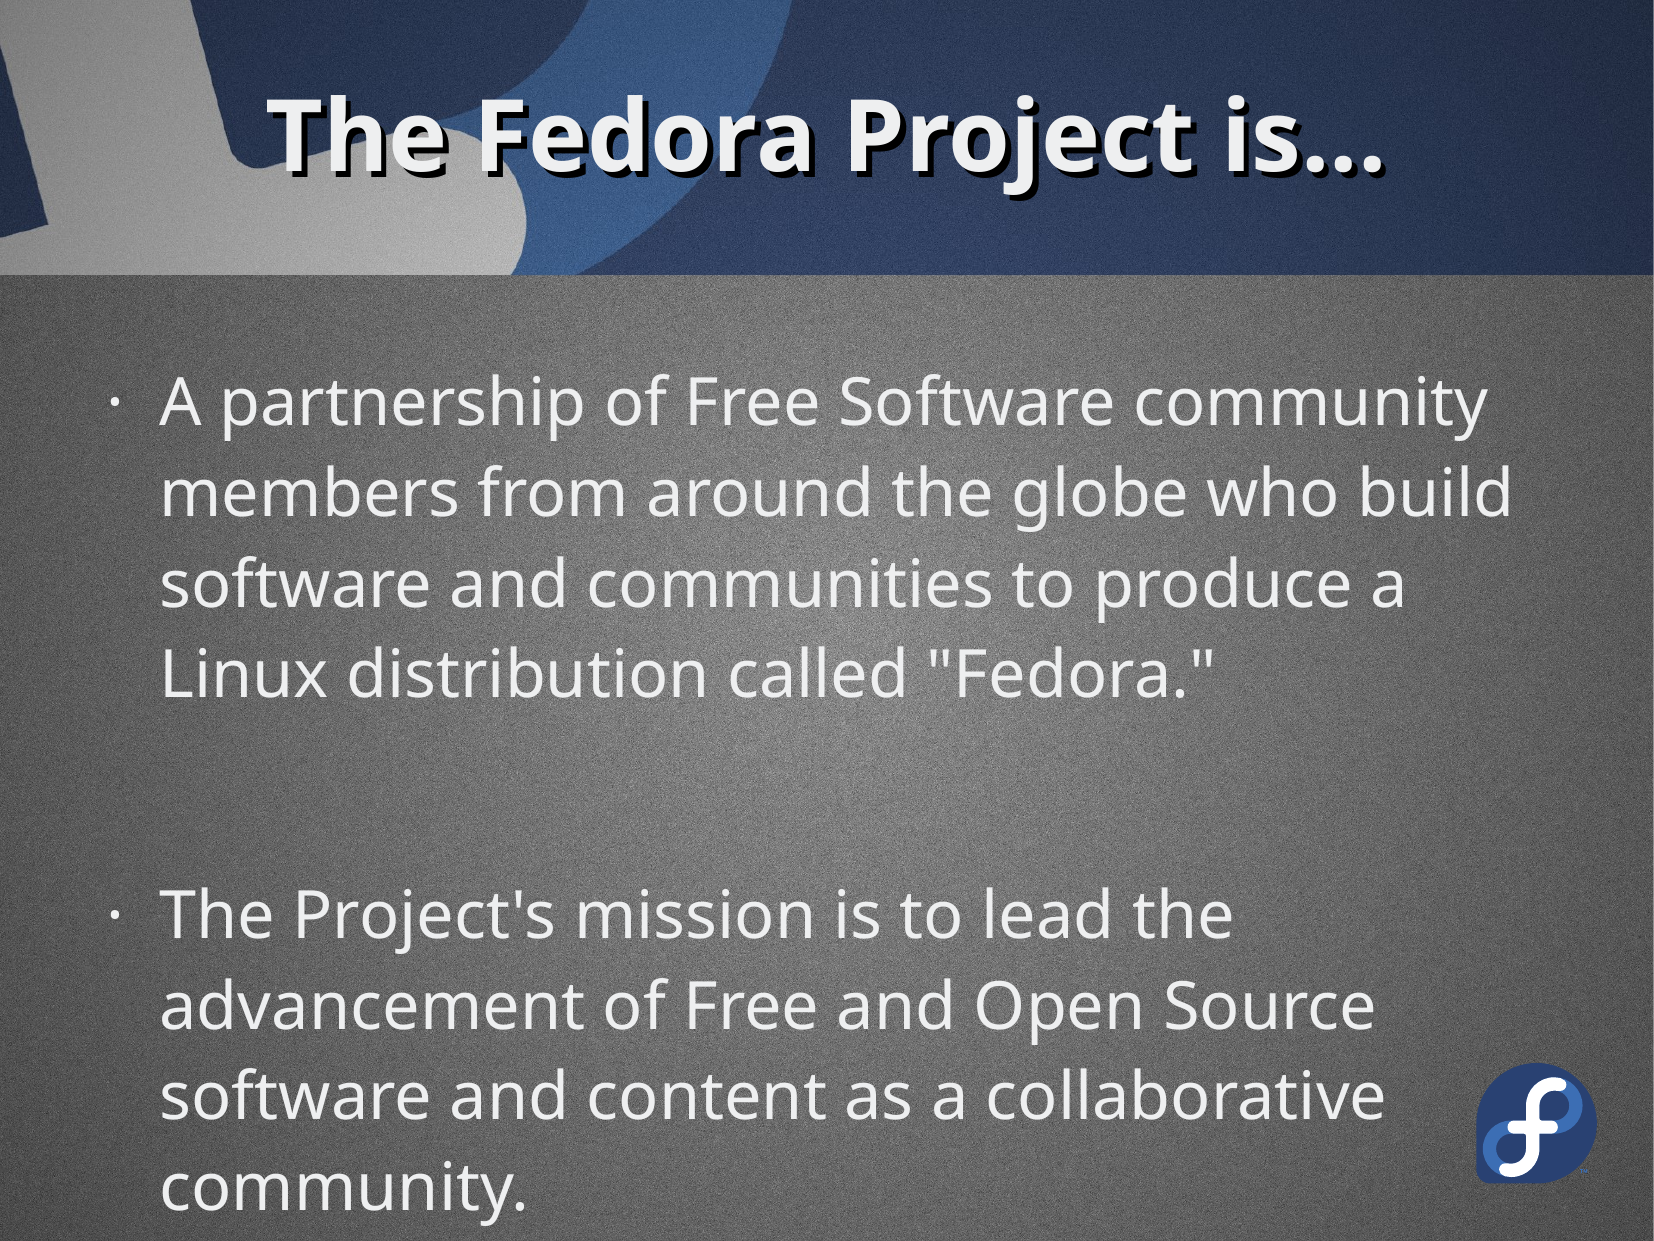

# The Fedora Project is...
A partnership of Free Software community members from around the globe who build software and communities to produce a Linux distribution called "Fedora."
The Project's mission is to lead the advancement of Free and Open Source software and content as a collaborative community.